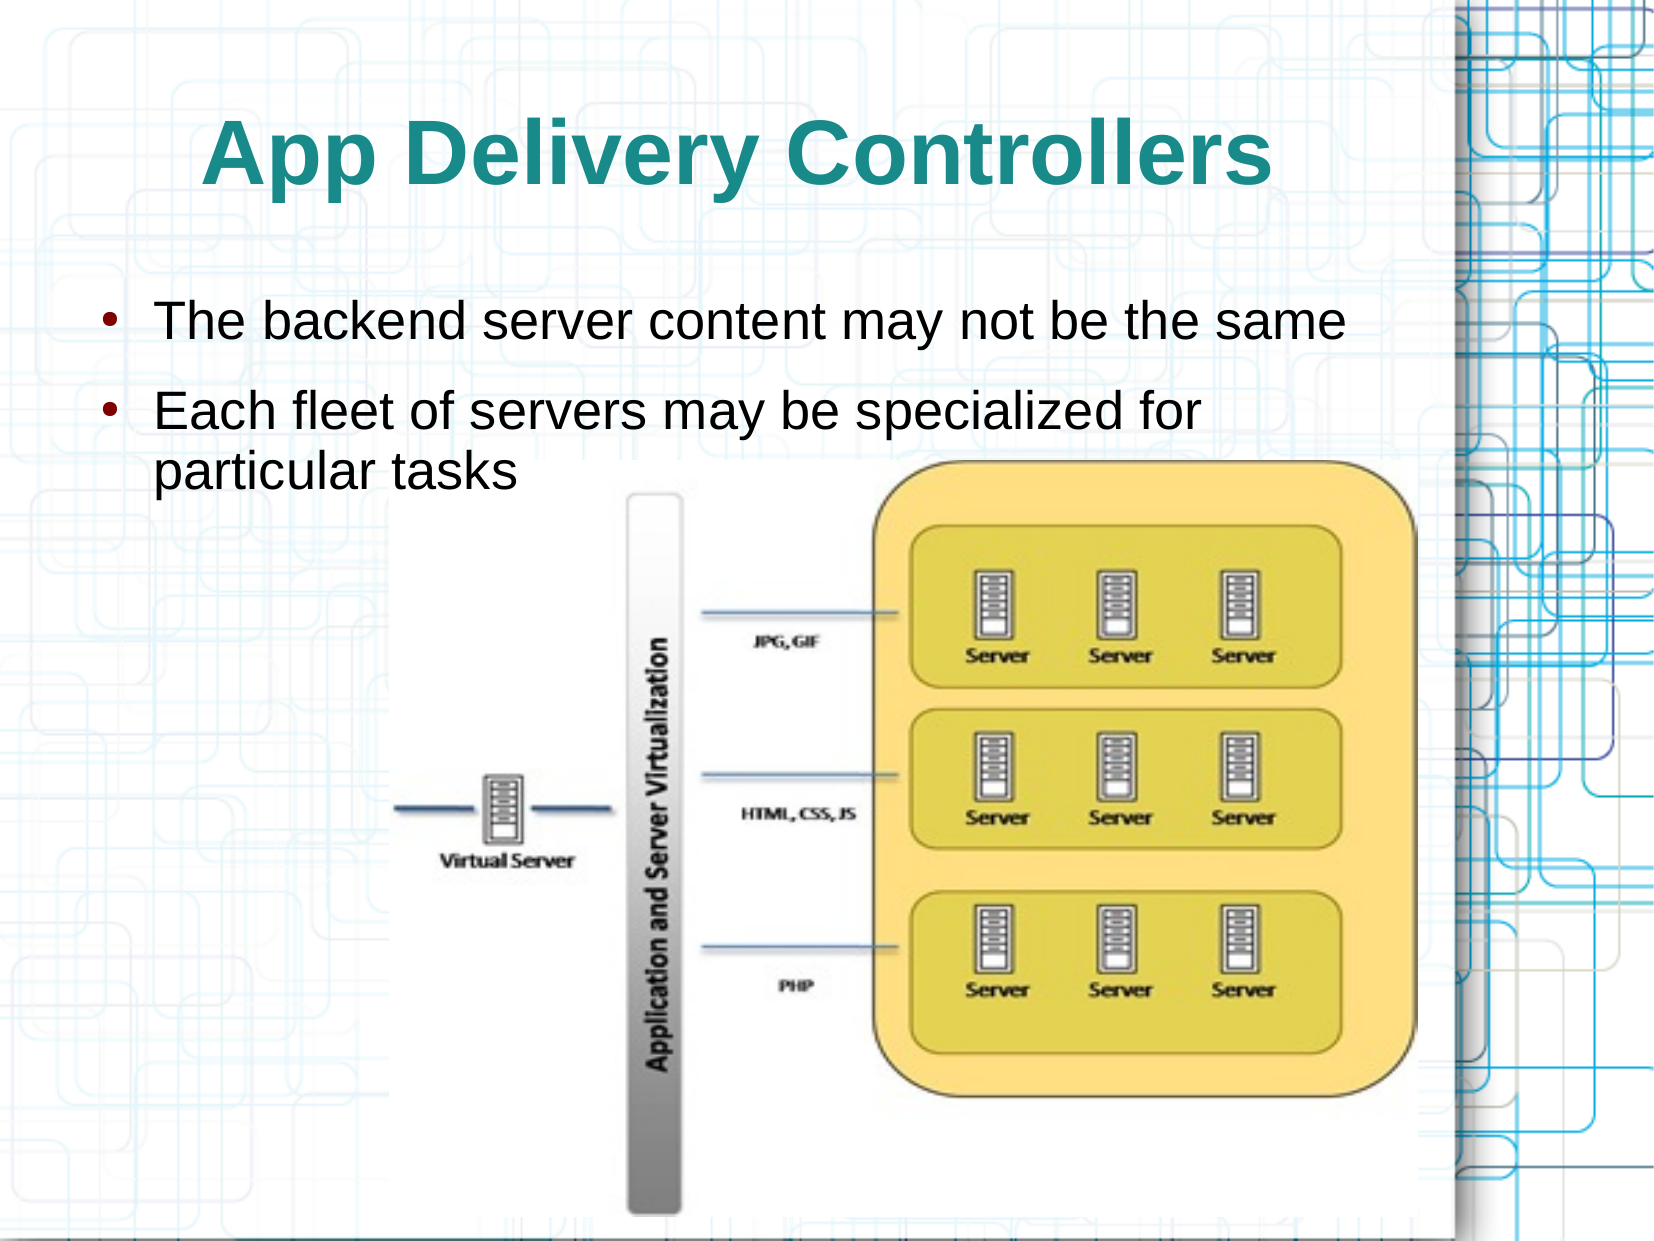

# App Delivery Controllers
The backend server content may not be the same
Each fleet of servers may be specialized for particular tasks